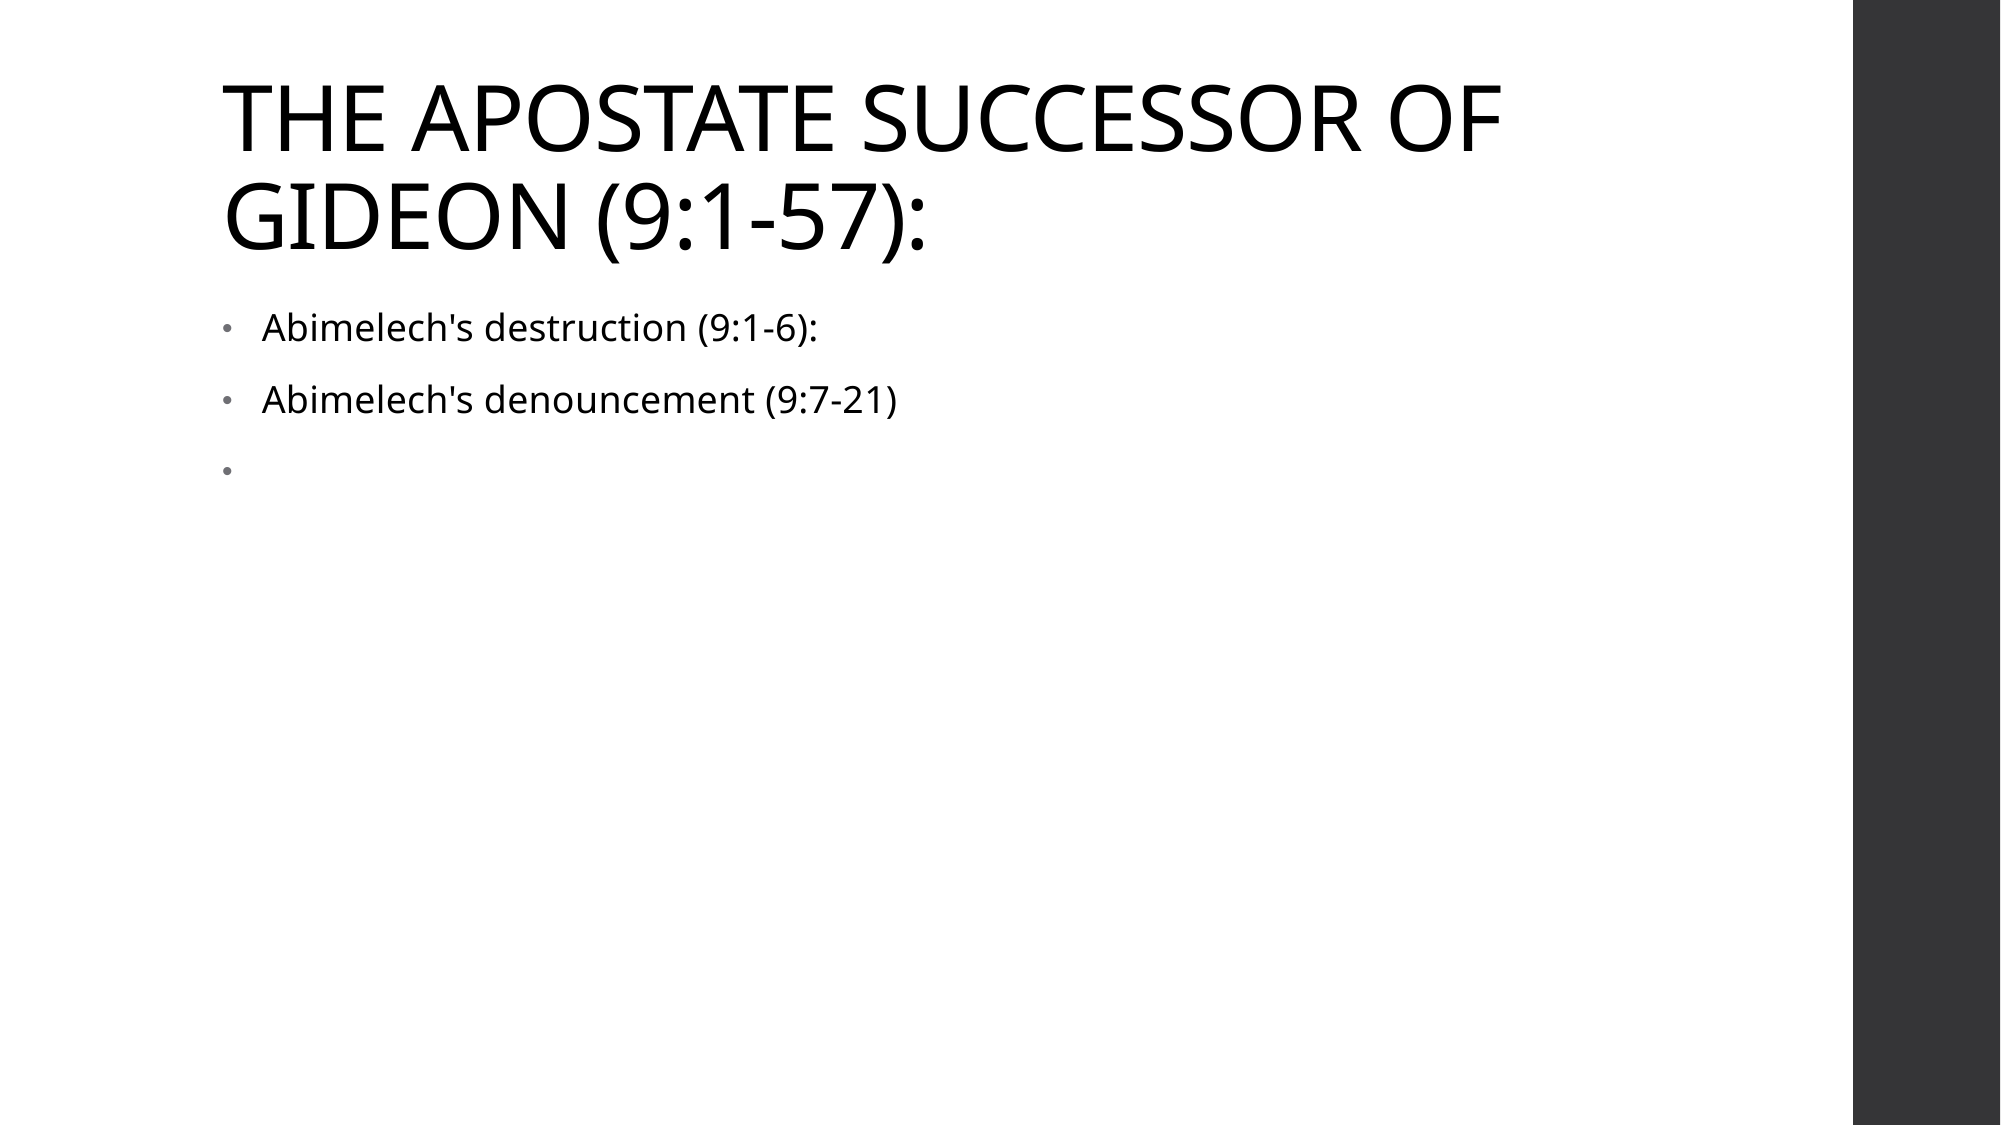

# THE APOSTATE SUCCESSOR OF GIDEON (9:1-57):
 Abimelech's destruction (9:1-6):
 Abimelech's denouncement (9:7-21)